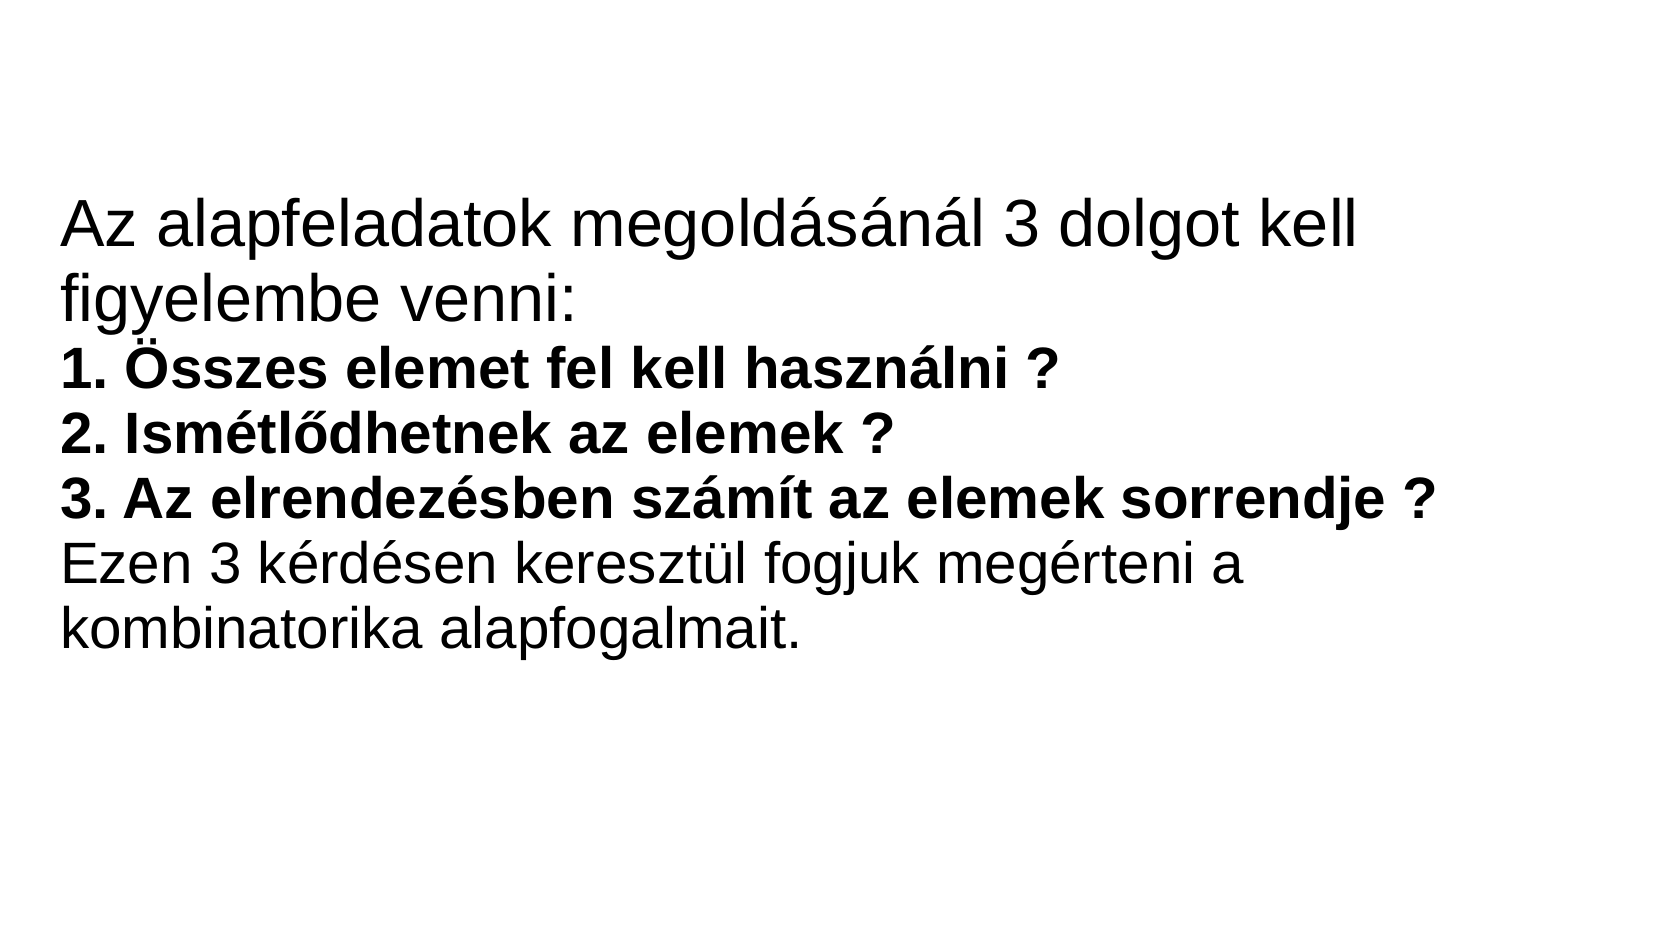

# Az alapfeladatok megoldásánál 3 dolgot kell figyelembe venni: 1. Összes elemet fel kell használni ? 2. Ismétlődhetnek az elemek ? 3. Az elrendezésben számít az elemek sorrendje ? Ezen 3 kérdésen keresztül fogjuk megérteni a kombinatorika alapfogalmait.